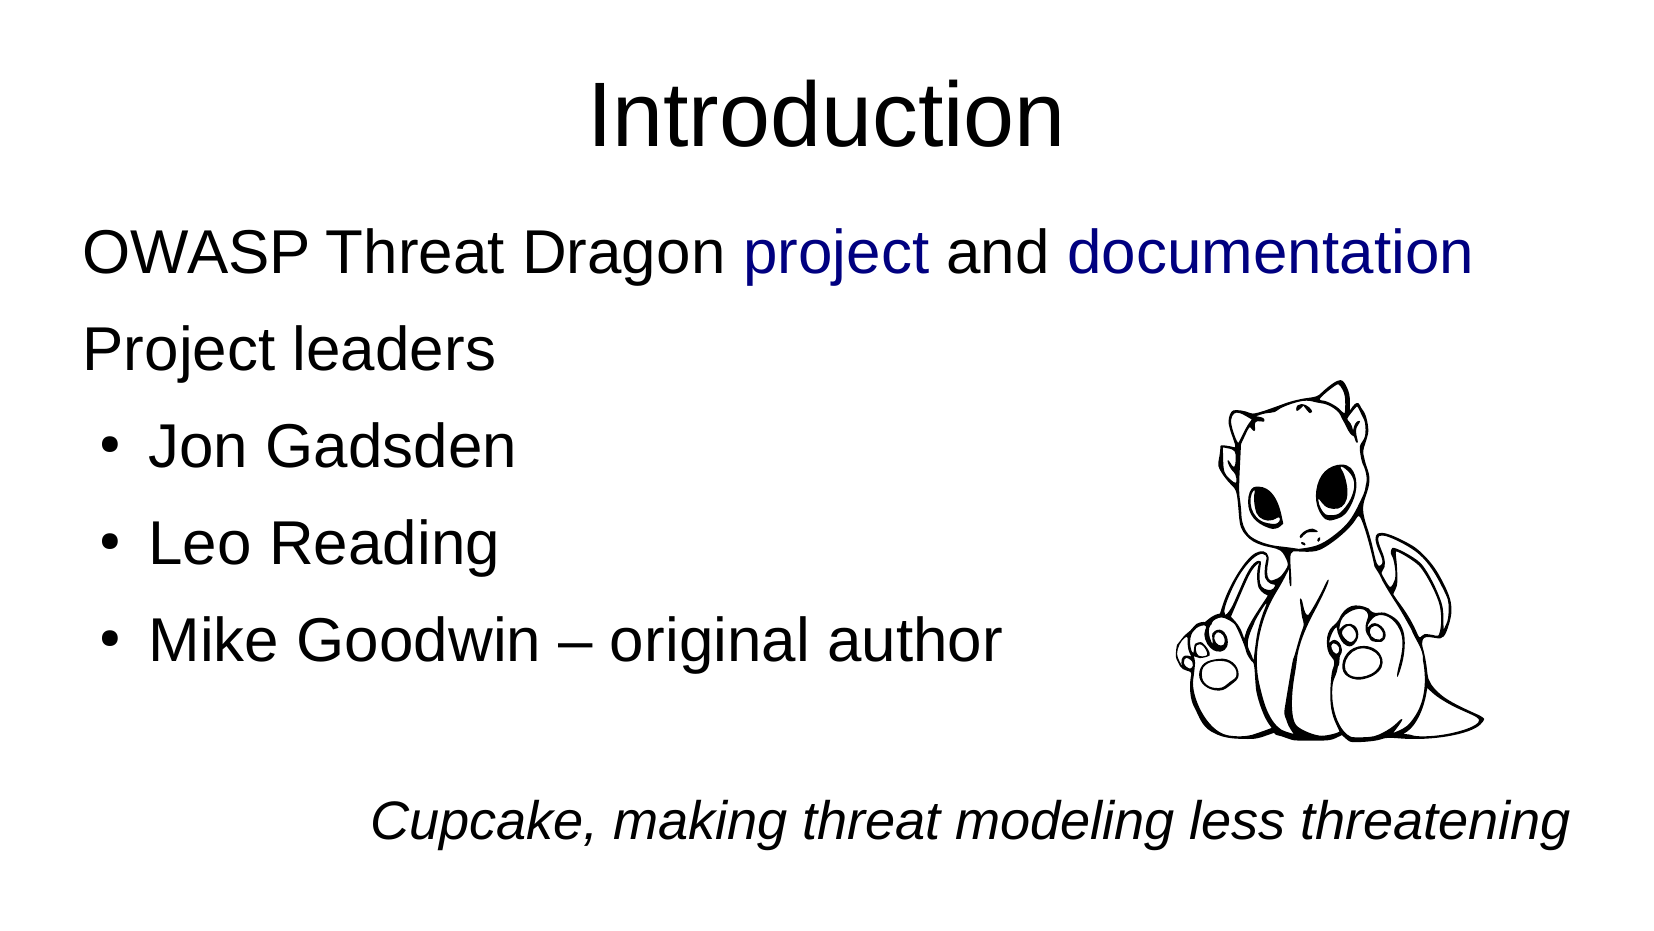

# Introduction
OWASP Threat Dragon project and documentation
Project leaders
Jon Gadsden
Leo Reading
Mike Goodwin – original author
Cupcake, making threat modeling less threatening